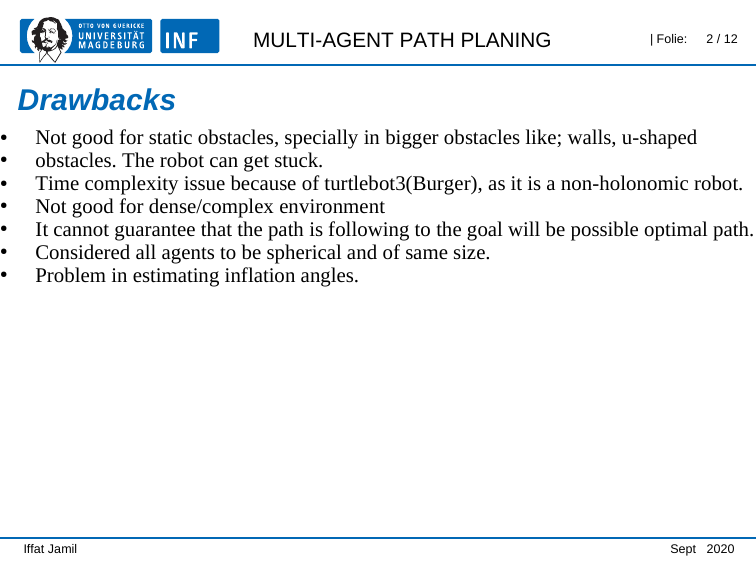

Not good for static obstacles, specially in bigger obstacles like; walls, u-shaped
obstacles. The robot can get stuck.
Time complexity issue because of turtlebot3(Burger), as it is a non-holonomic robot.
Not good for dense/complex environment
It cannot guarantee that the path is following to the goal will be possible optimal path.
Considered all agents to be spherical and of same size.
Problem in estimating inflation angles.
MULTI-AGENT PATH PLANING
| Folie:
2 / 12
Drawbacks
 Iffat Jamil
 Sept
2020